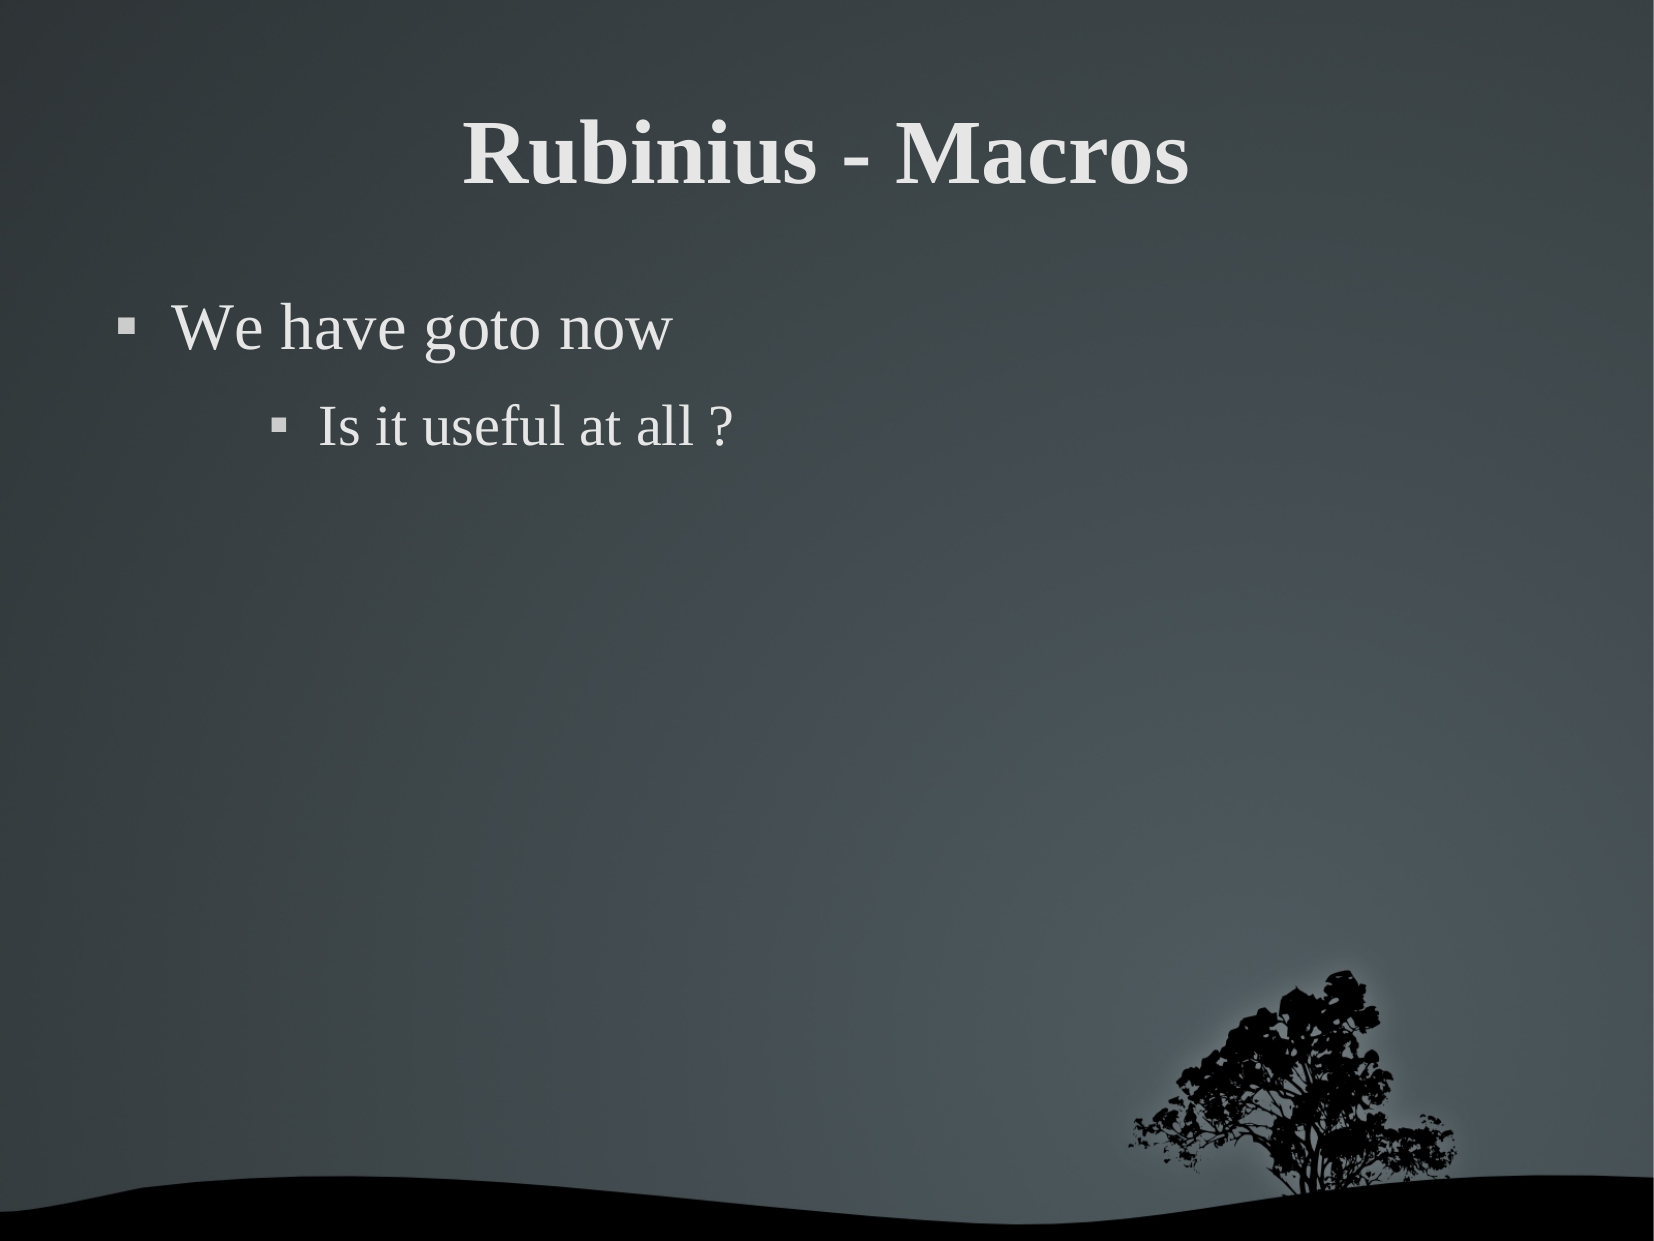

# Rubinius - Macros
We have goto now
Is it useful at all ?